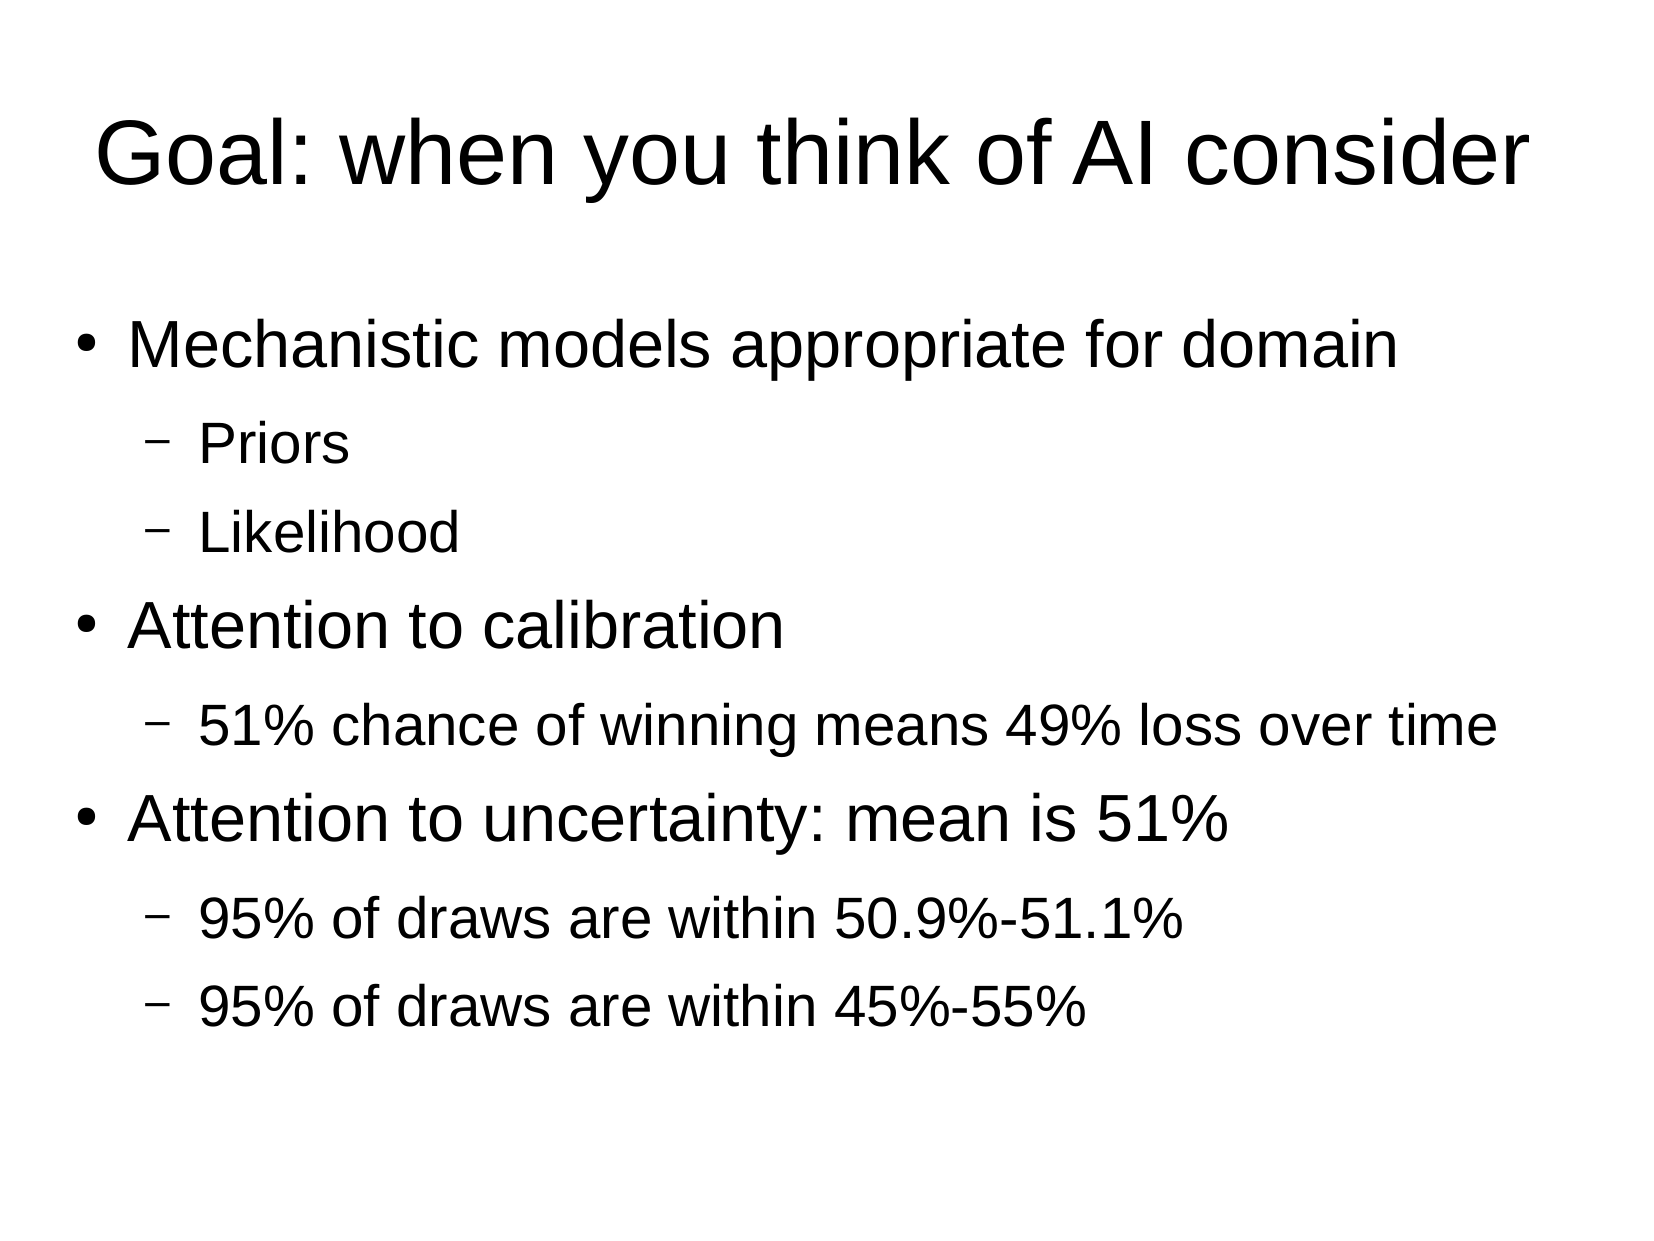

# Goal: when you think of AI consider
Mechanistic models appropriate for domain
Priors
Likelihood
Attention to calibration
51% chance of winning means 49% loss over time
Attention to uncertainty: mean is 51%
95% of draws are within 50.9%-51.1%
95% of draws are within 45%-55%